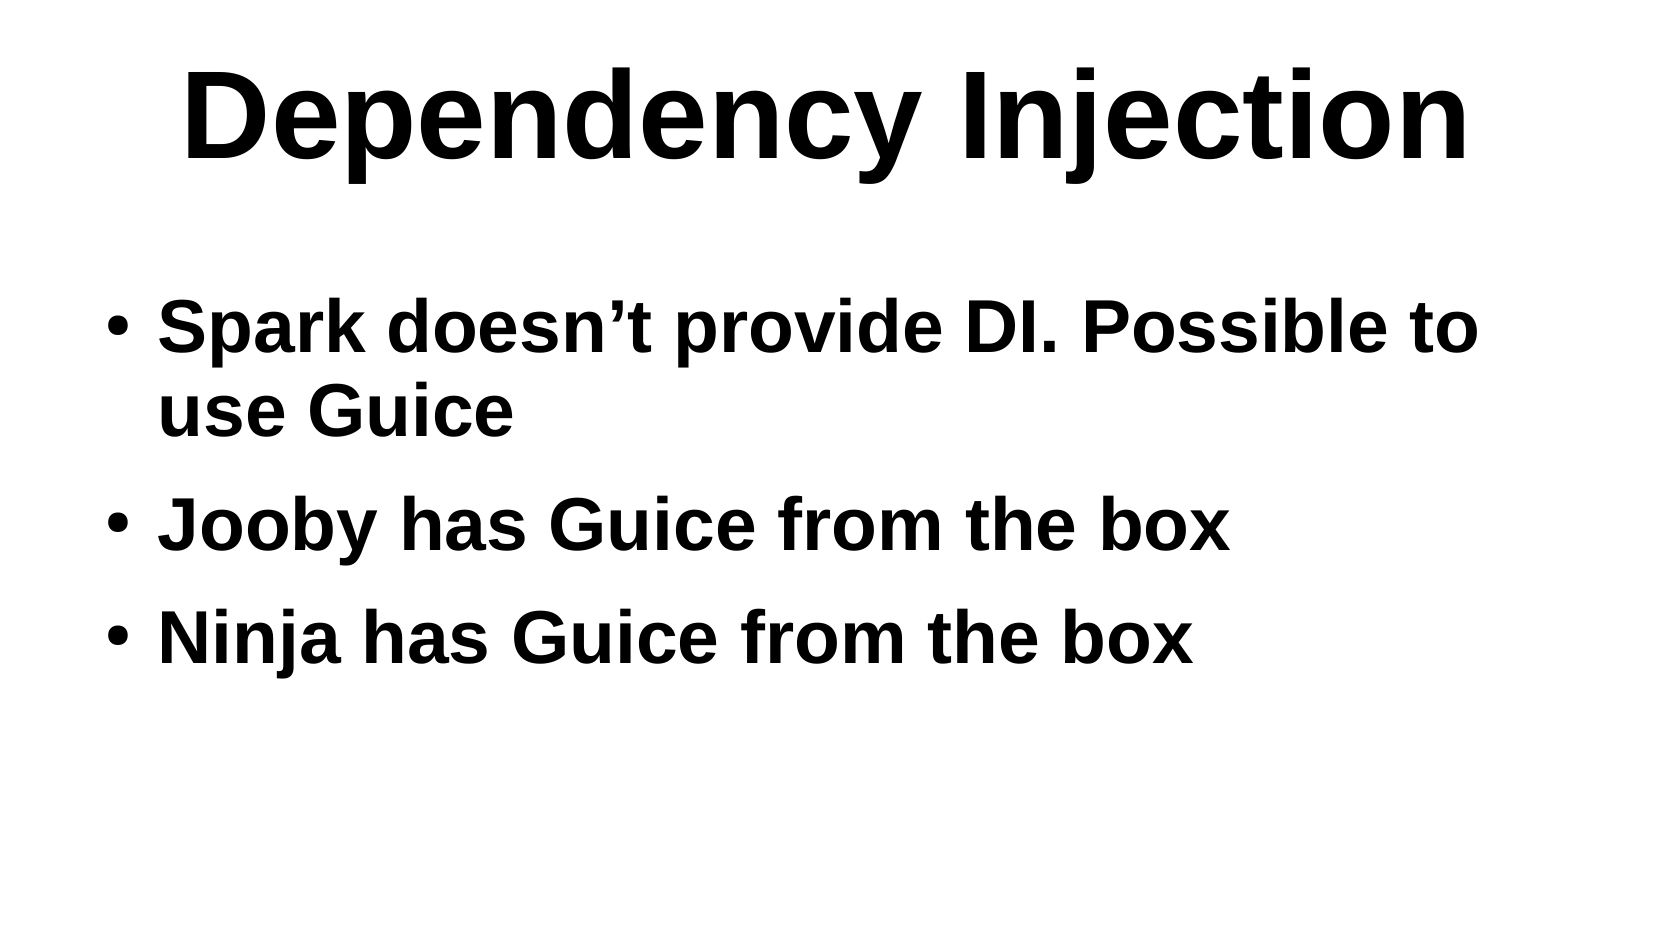

# Dependency Injection
Spark doesn’t provide DI. Possible to use Guice
Jooby has Guice from the box
Ninja has Guice from the box